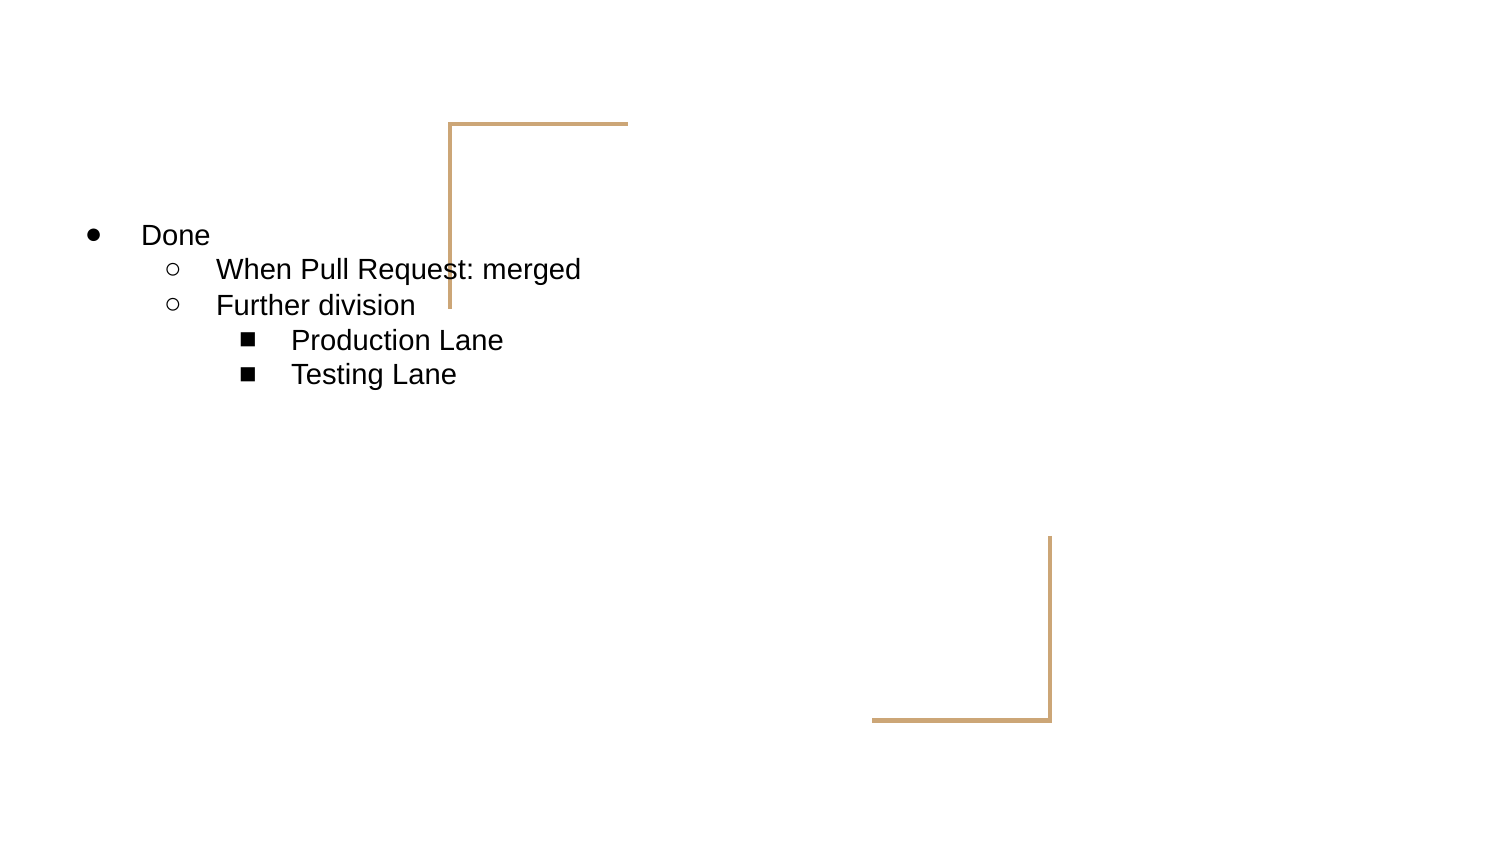

#
Done
When Pull Request: merged
Further division
Production Lane
Testing Lane